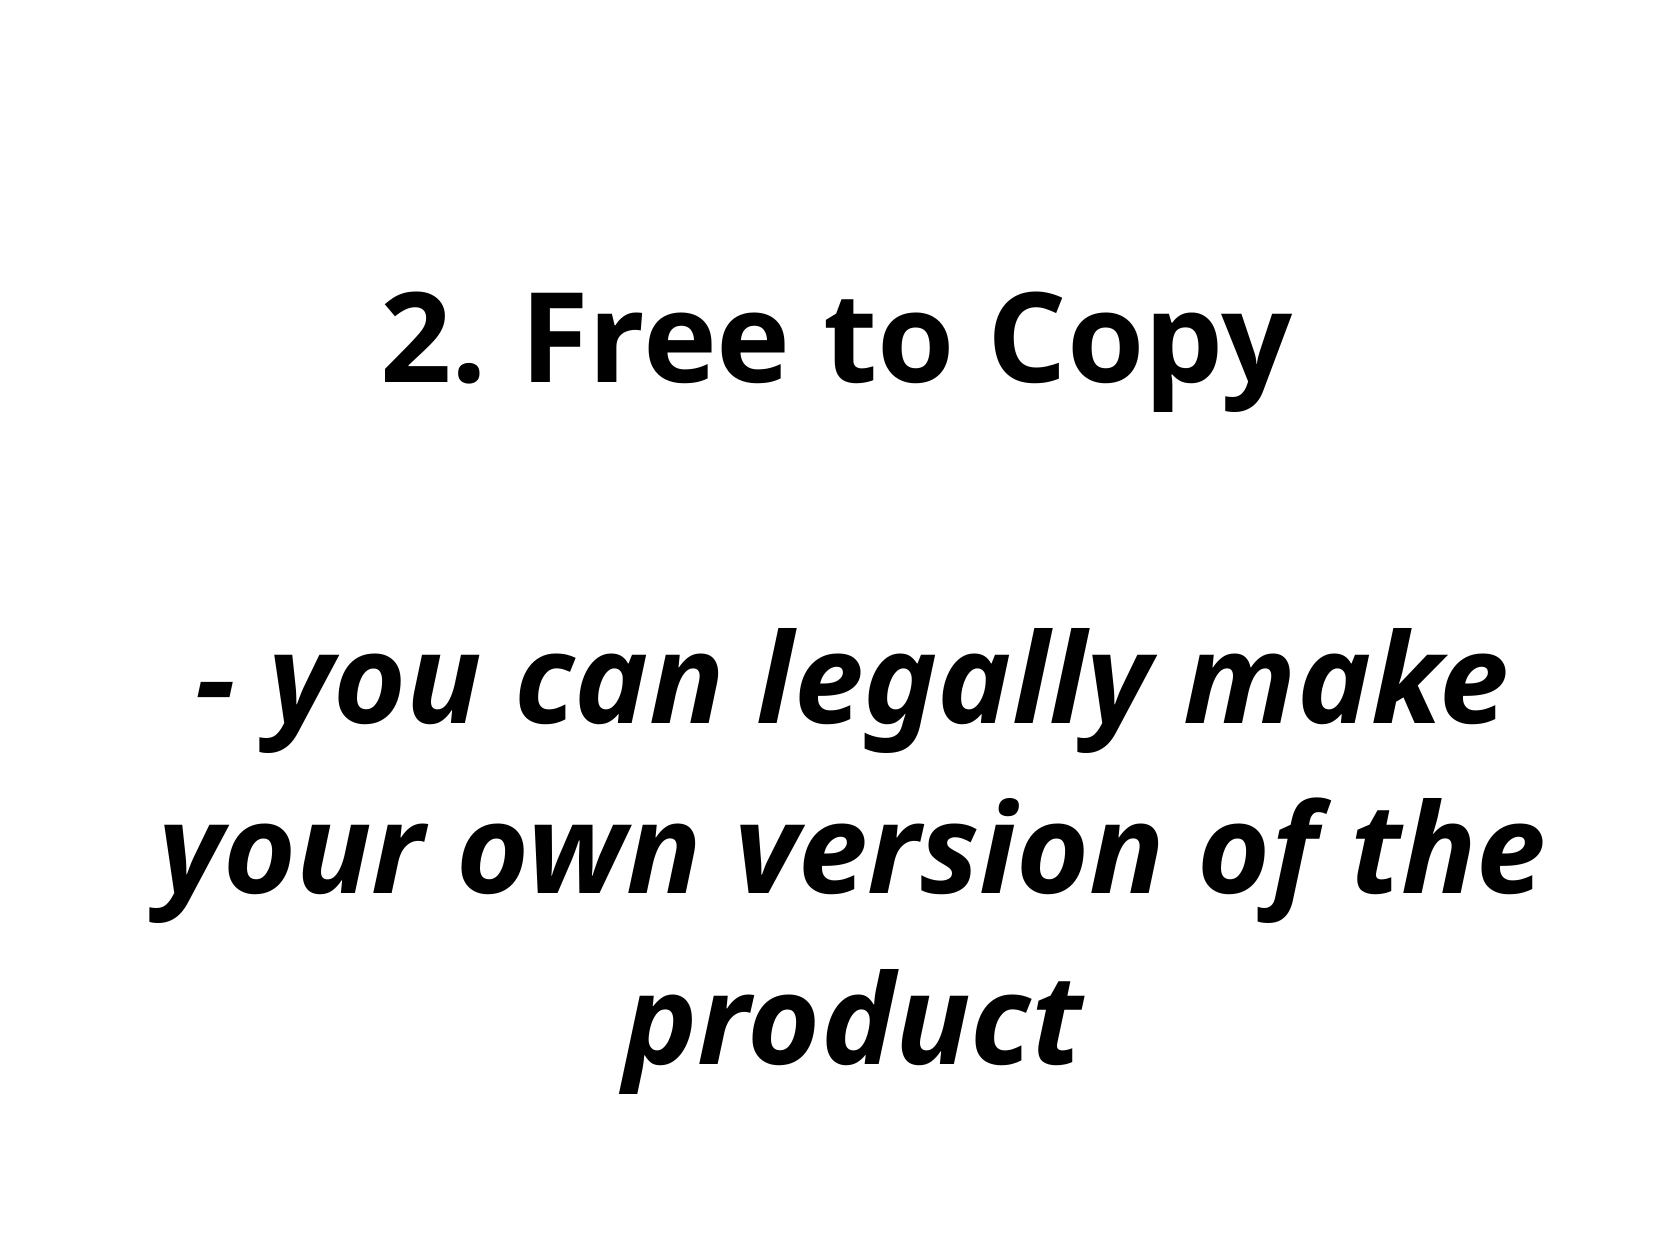

2. Free to Copy
- you can legally make your own version of the product